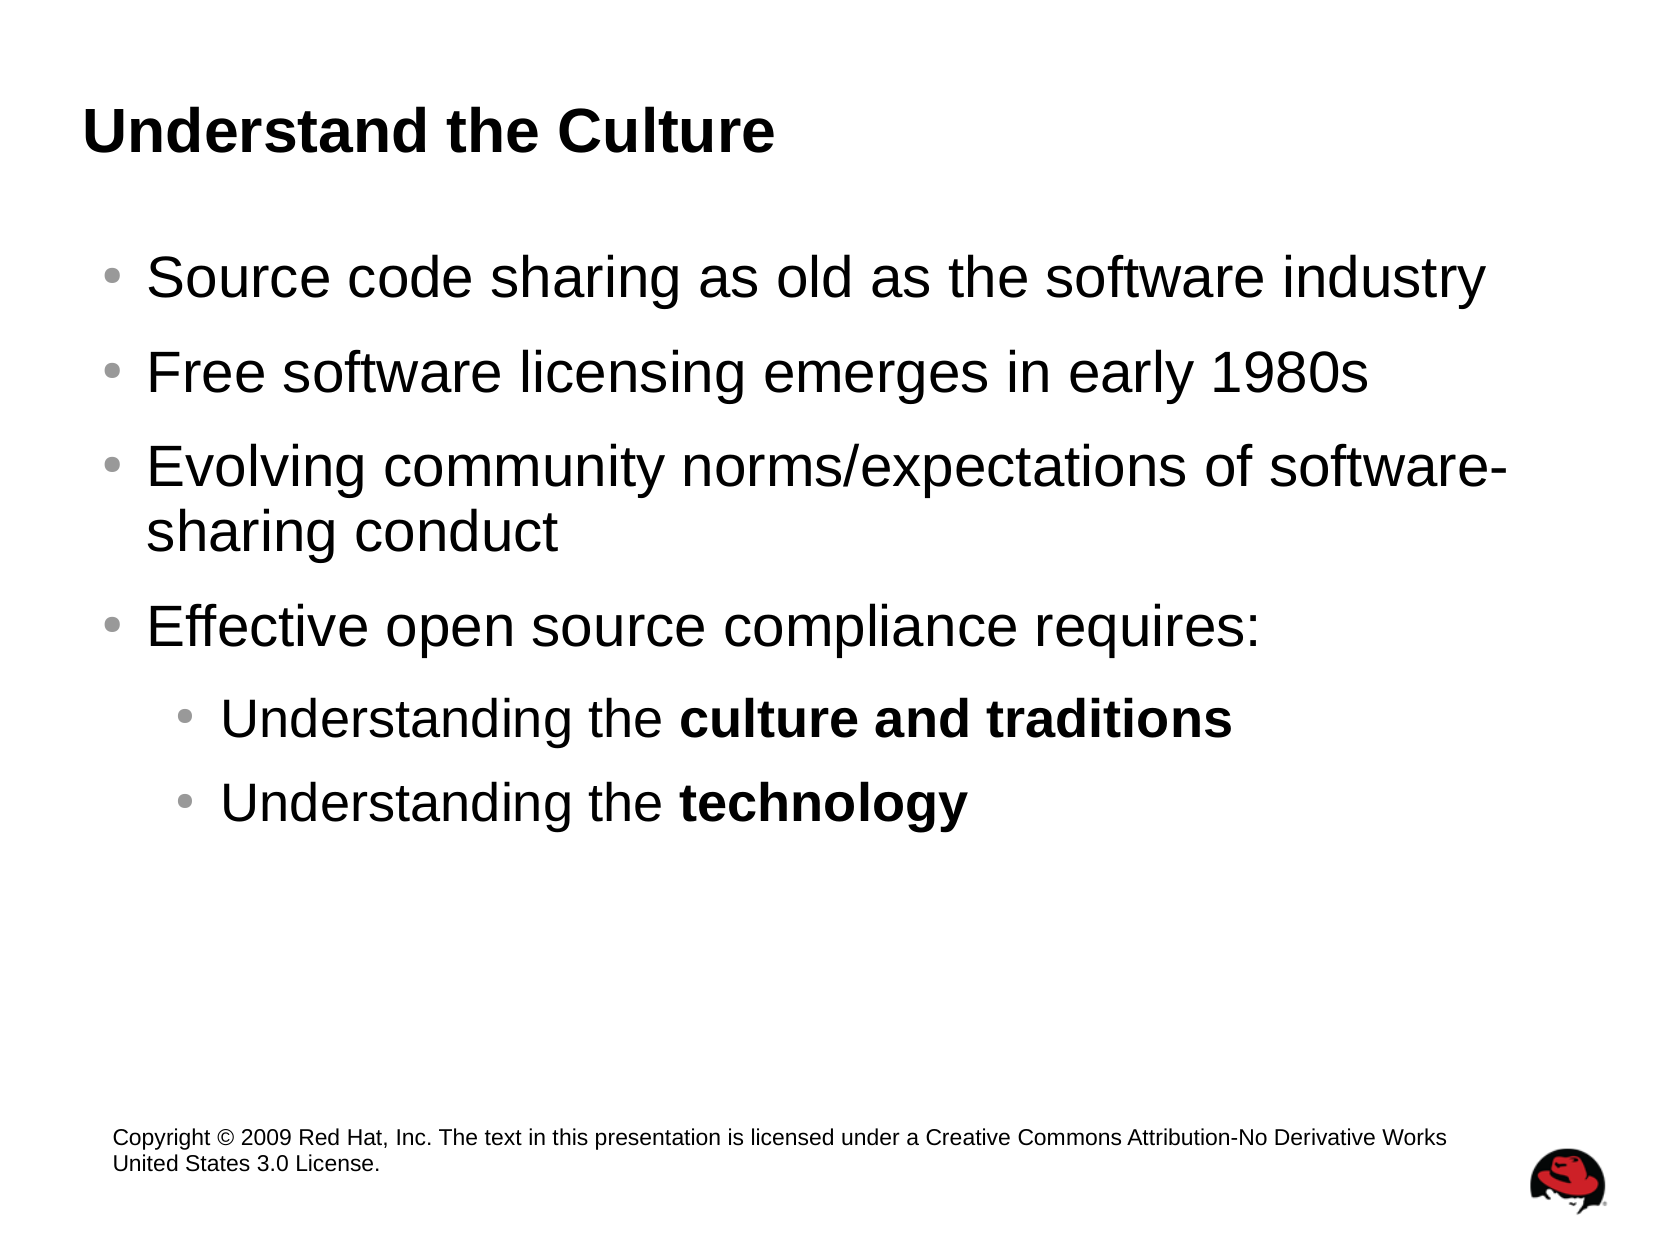

# Understand the Culture
Source code sharing as old as the software industry
Free software licensing emerges in early 1980s
Evolving community norms/expectations of software-sharing conduct
Effective open source compliance requires:
Understanding the culture and traditions
Understanding the technology